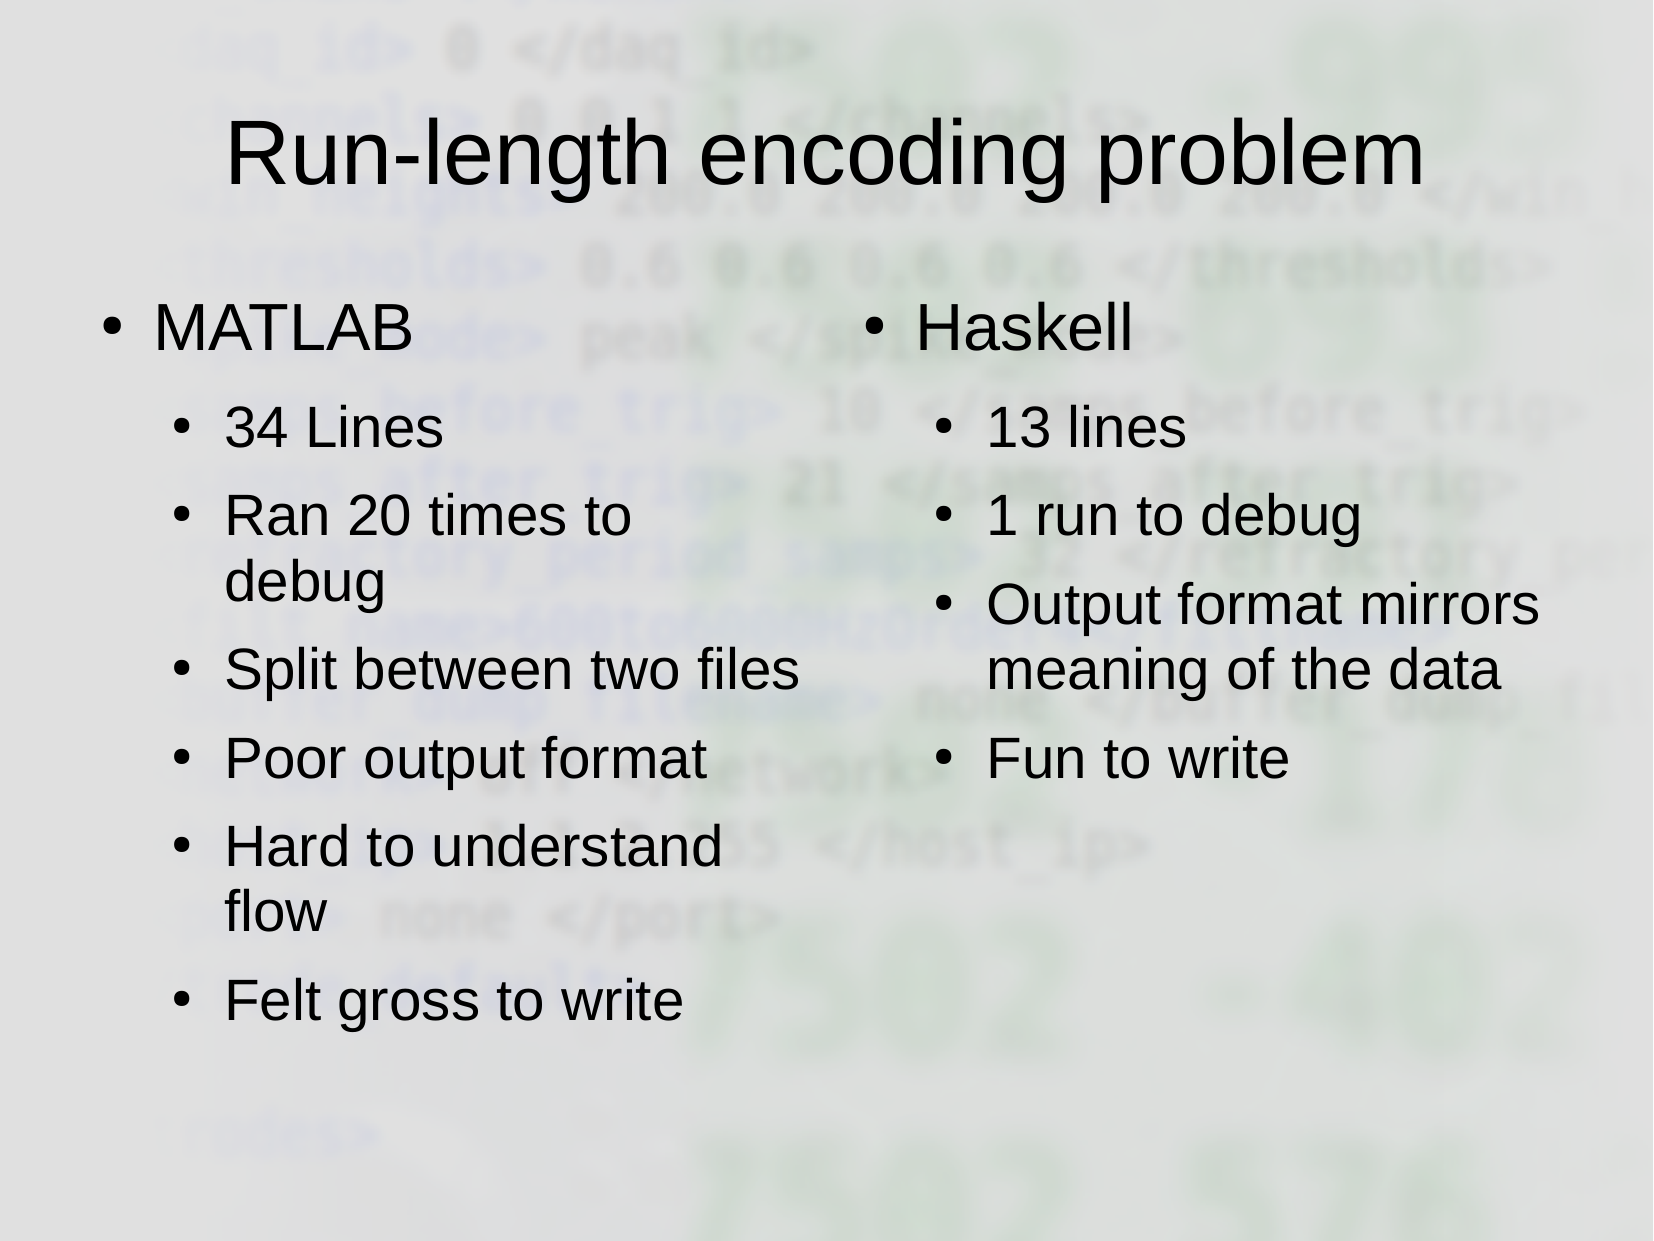

# Run-length encoding problem
MATLAB
34 Lines
Ran 20 times to debug
Split between two files
Poor output format
Hard to understand flow
Felt gross to write
Haskell
13 lines
1 run to debug
Output format mirrors meaning of the data
Fun to write